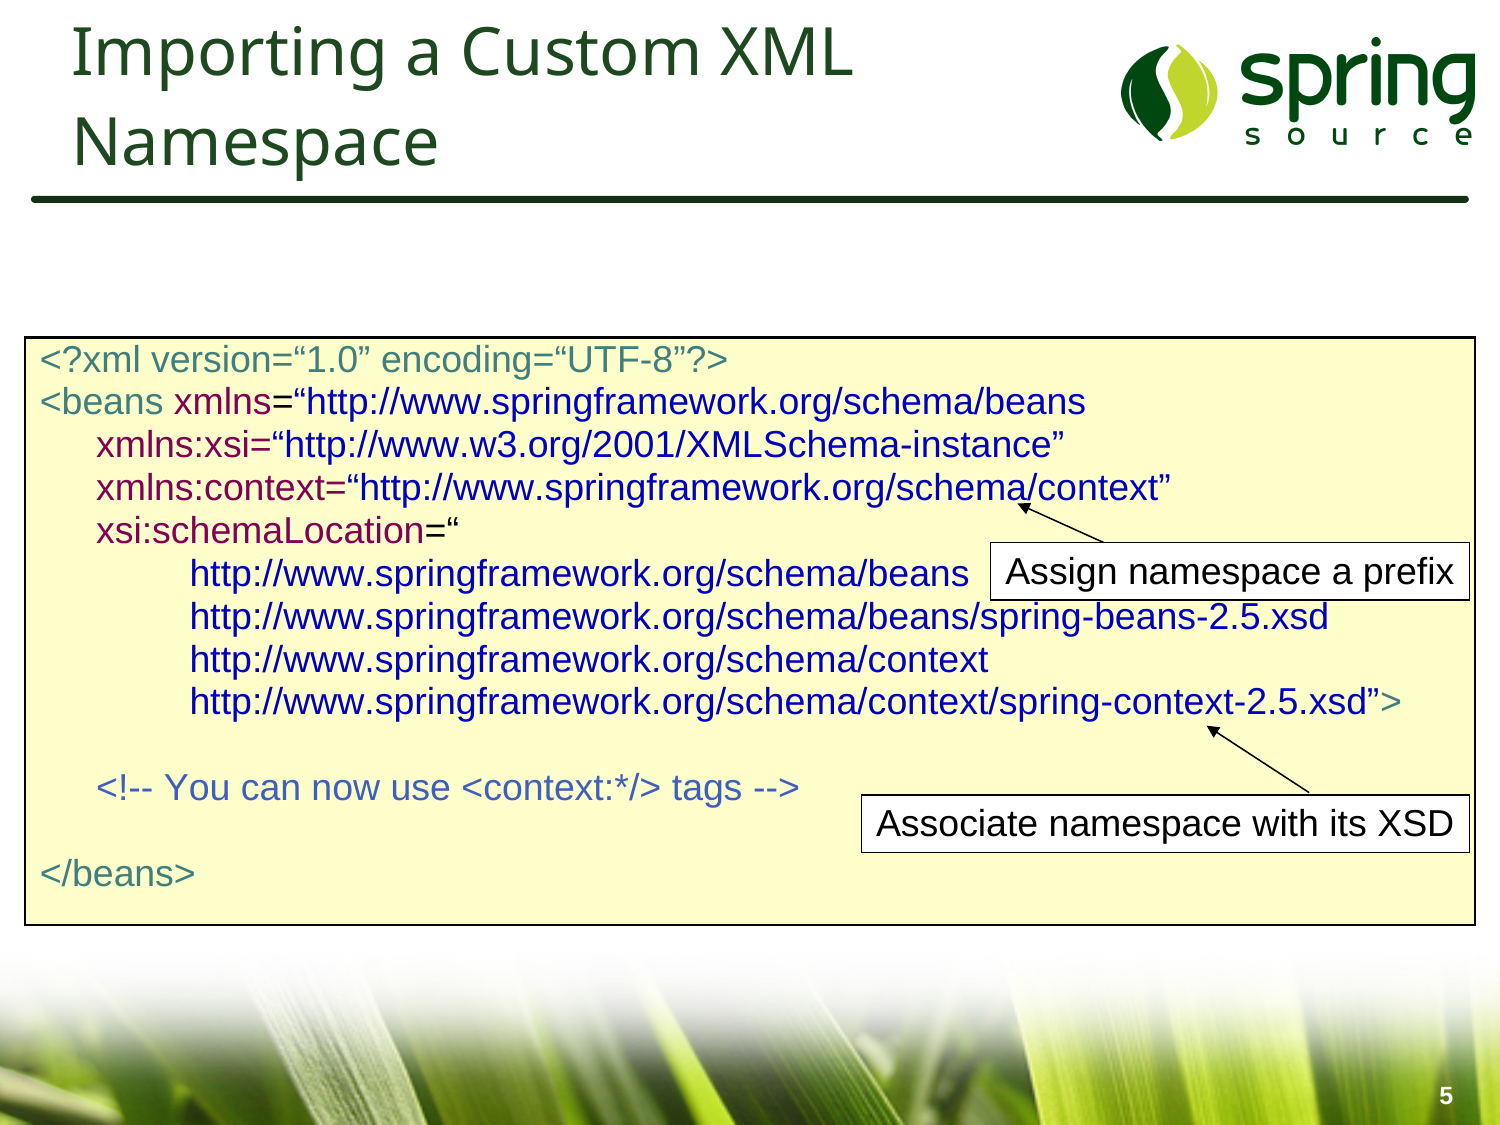

# Importing a Custom XML Namespace
<?xml version=“1.0” encoding=“UTF-8”?>
<beans xmlns=“http://www.springframework.org/schema/beans
	xmlns:xsi=“http://www.w3.org/2001/XMLSchema-instance”
	xmlns:context=“http://www.springframework.org/schema/context”
	xsi:schemaLocation=“
		http://www.springframework.org/schema/beans
		http://www.springframework.org/schema/beans/spring-beans-2.5.xsd
		http://www.springframework.org/schema/context
		http://www.springframework.org/schema/context/spring-context-2.5.xsd”>
	<!-- You can now use <context:*/> tags -->
</beans>
Assign namespace a prefix
Associate namespace with its XSD